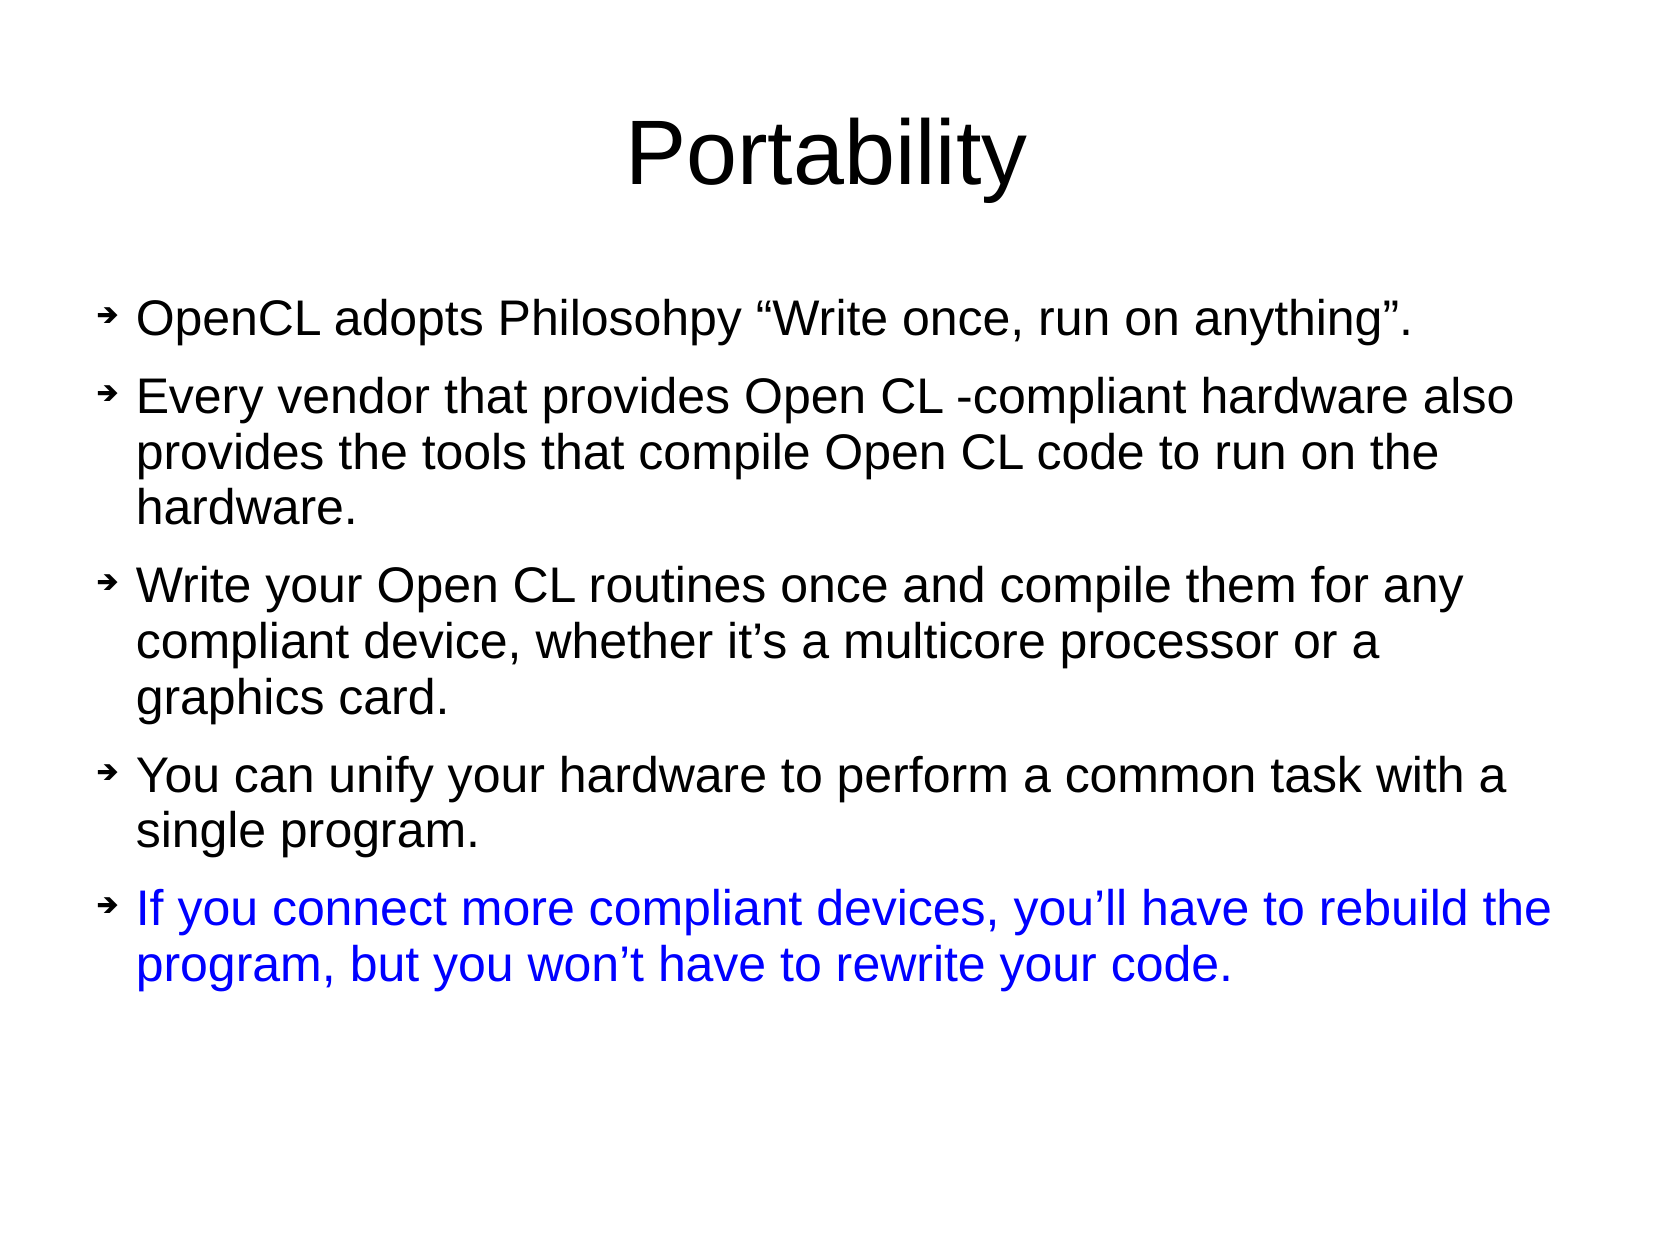

# Portability
OpenCL adopts Philosohpy “Write once, run on anything”.
Every vendor that provides Open CL -compliant hardware also provides the tools that compile Open CL code to run on the hardware.
Write your Open CL routines once and compile them for any compliant device, whether it’s a multicore processor or a graphics card.
You can unify your hardware to perform a common task with a single program.
If you connect more compliant devices, you’ll have to rebuild the program, but you won’t have to rewrite your code.